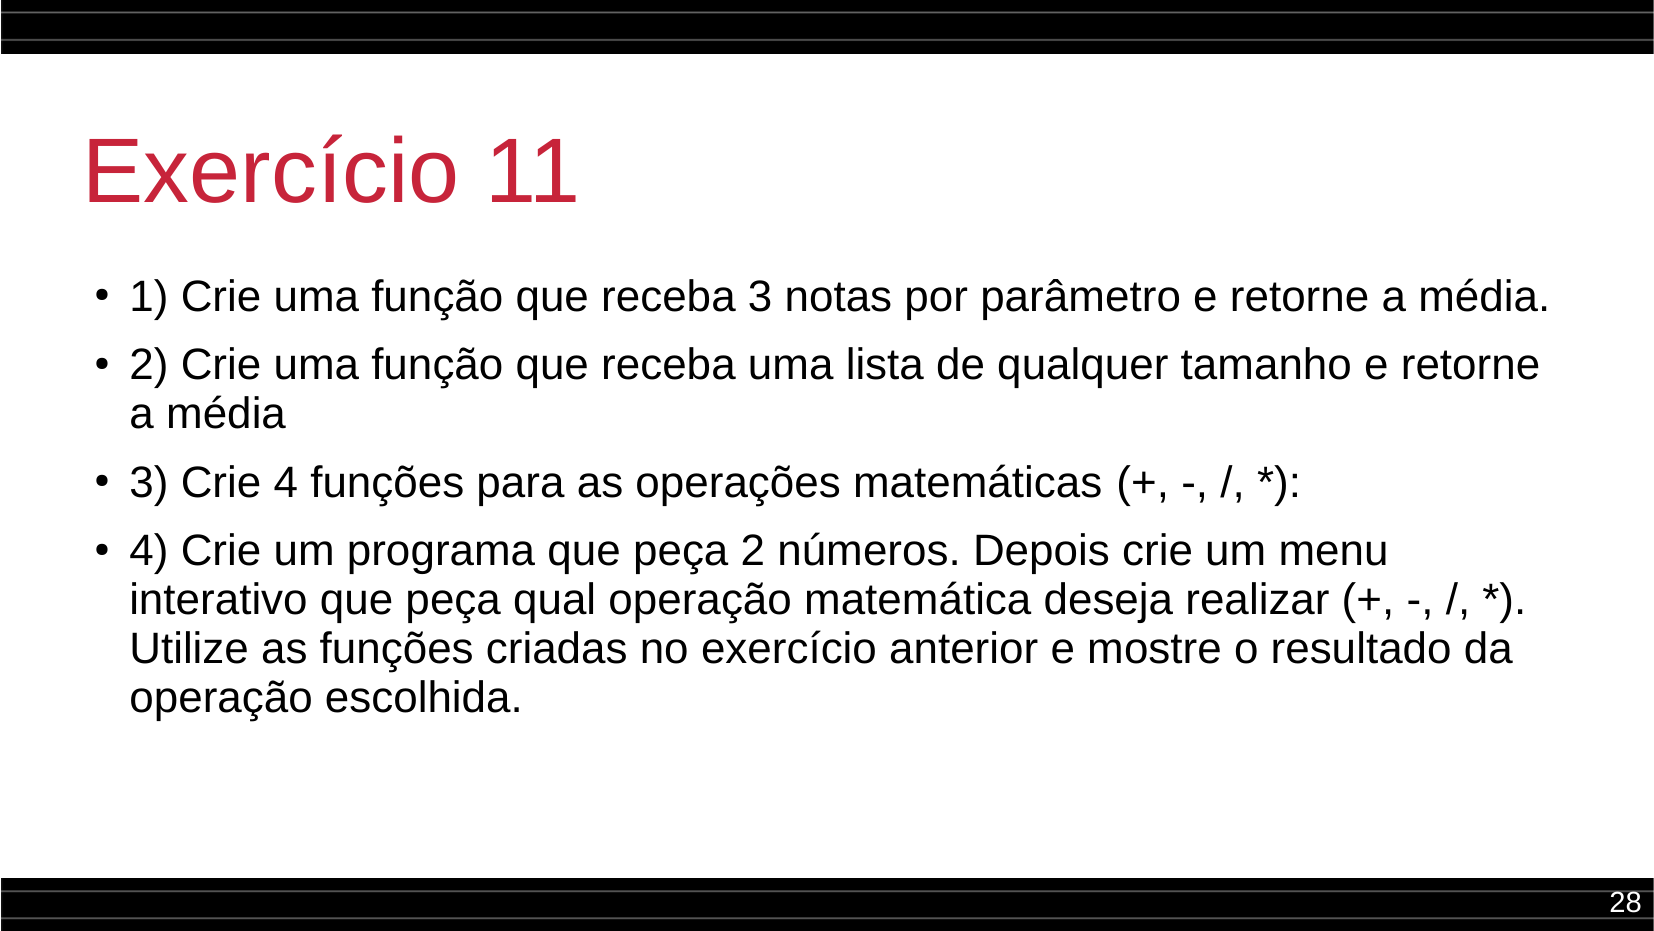

# Exercício 11
1) Crie uma função que receba 3 notas por parâmetro e retorne a média.
2) Crie uma função que receba uma lista de qualquer tamanho e retorne a média
3) Crie 4 funções para as operações matemáticas (+, -, /, *):
4) Crie um programa que peça 2 números. Depois crie um menu interativo que peça qual operação matemática deseja realizar (+, -, /, *). Utilize as funções criadas no exercício anterior e mostre o resultado da operação escolhida.